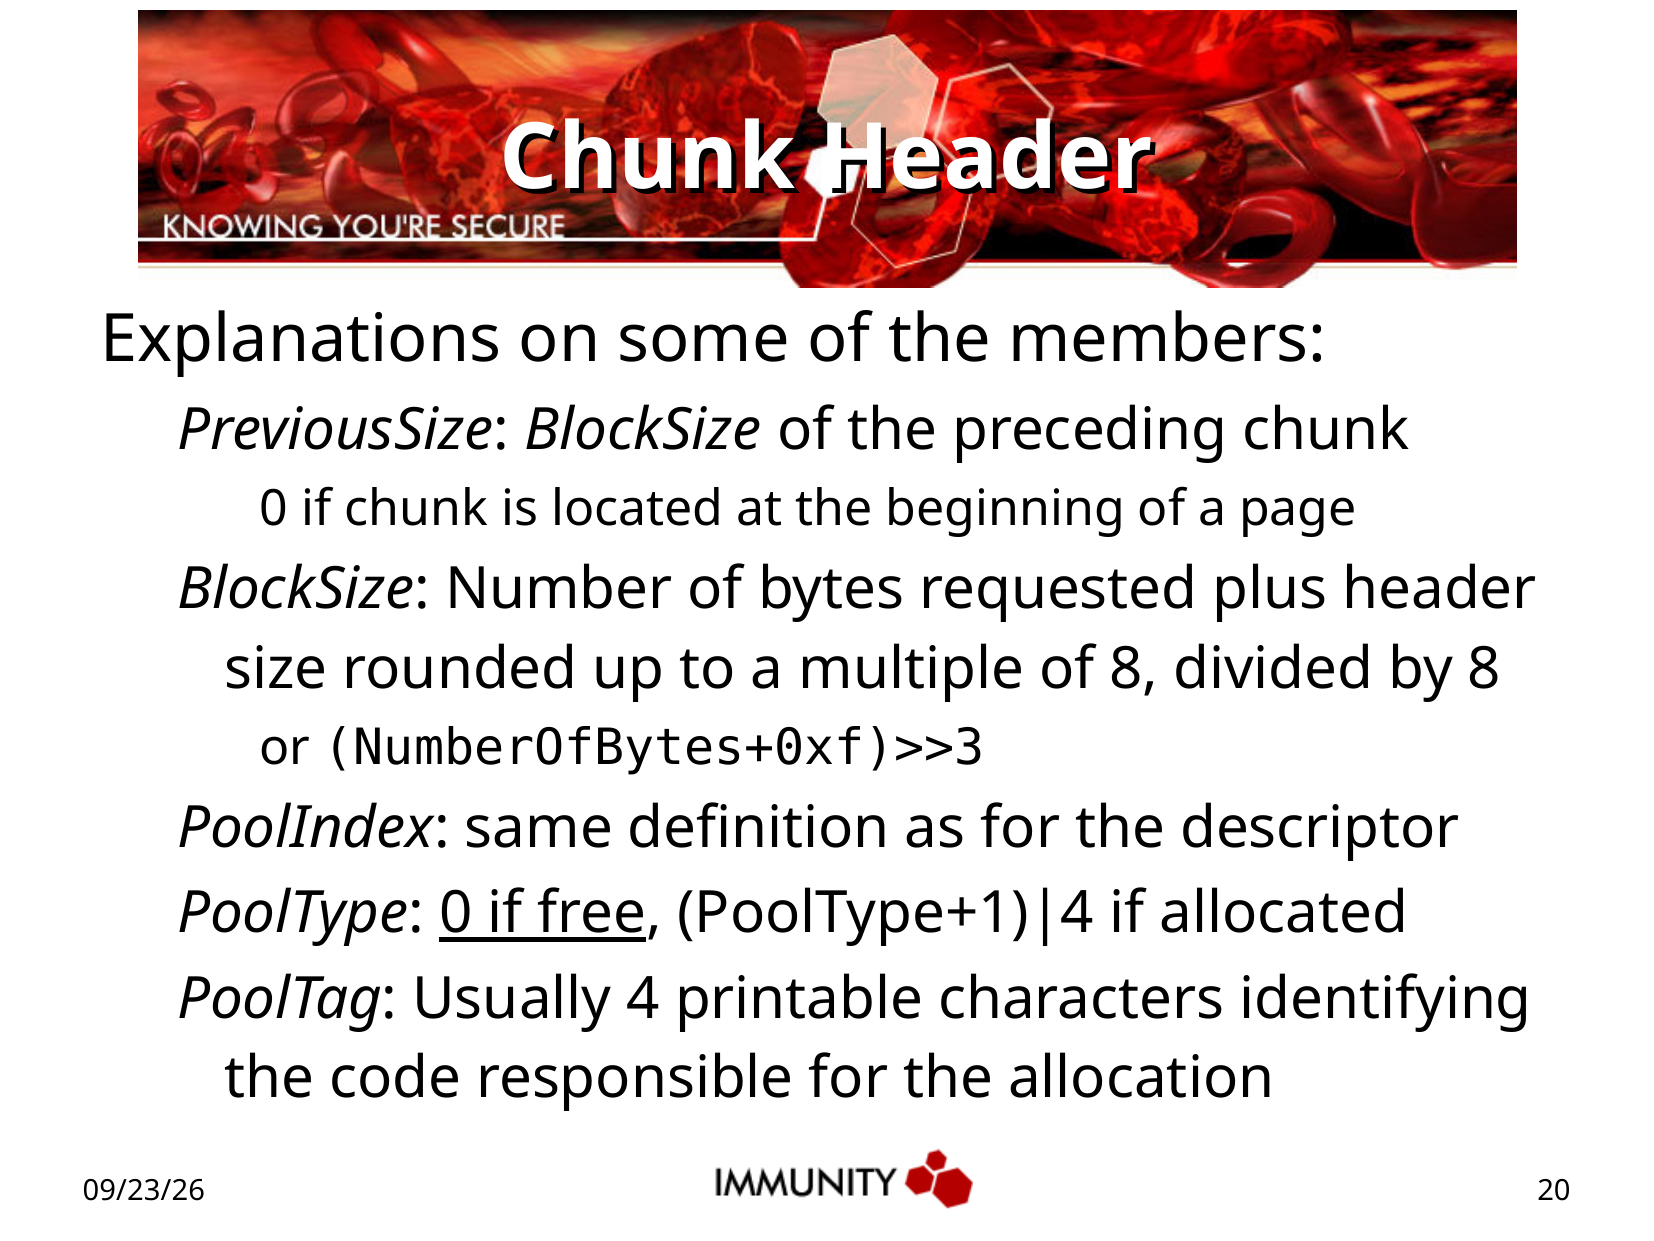

# Chunk Header
Explanations on some of the members:
PreviousSize: BlockSize of the preceding chunk
0 if chunk is located at the beginning of a page
BlockSize: Number of bytes requested plus header size rounded up to a multiple of 8, divided by 8
or (NumberOfBytes+0xf)>>3
PoolIndex: same definition as for the descriptor
PoolType: 0 if free, (PoolType+1)|4 if allocated
PoolTag: Usually 4 printable characters identifying the code responsible for the allocation
20